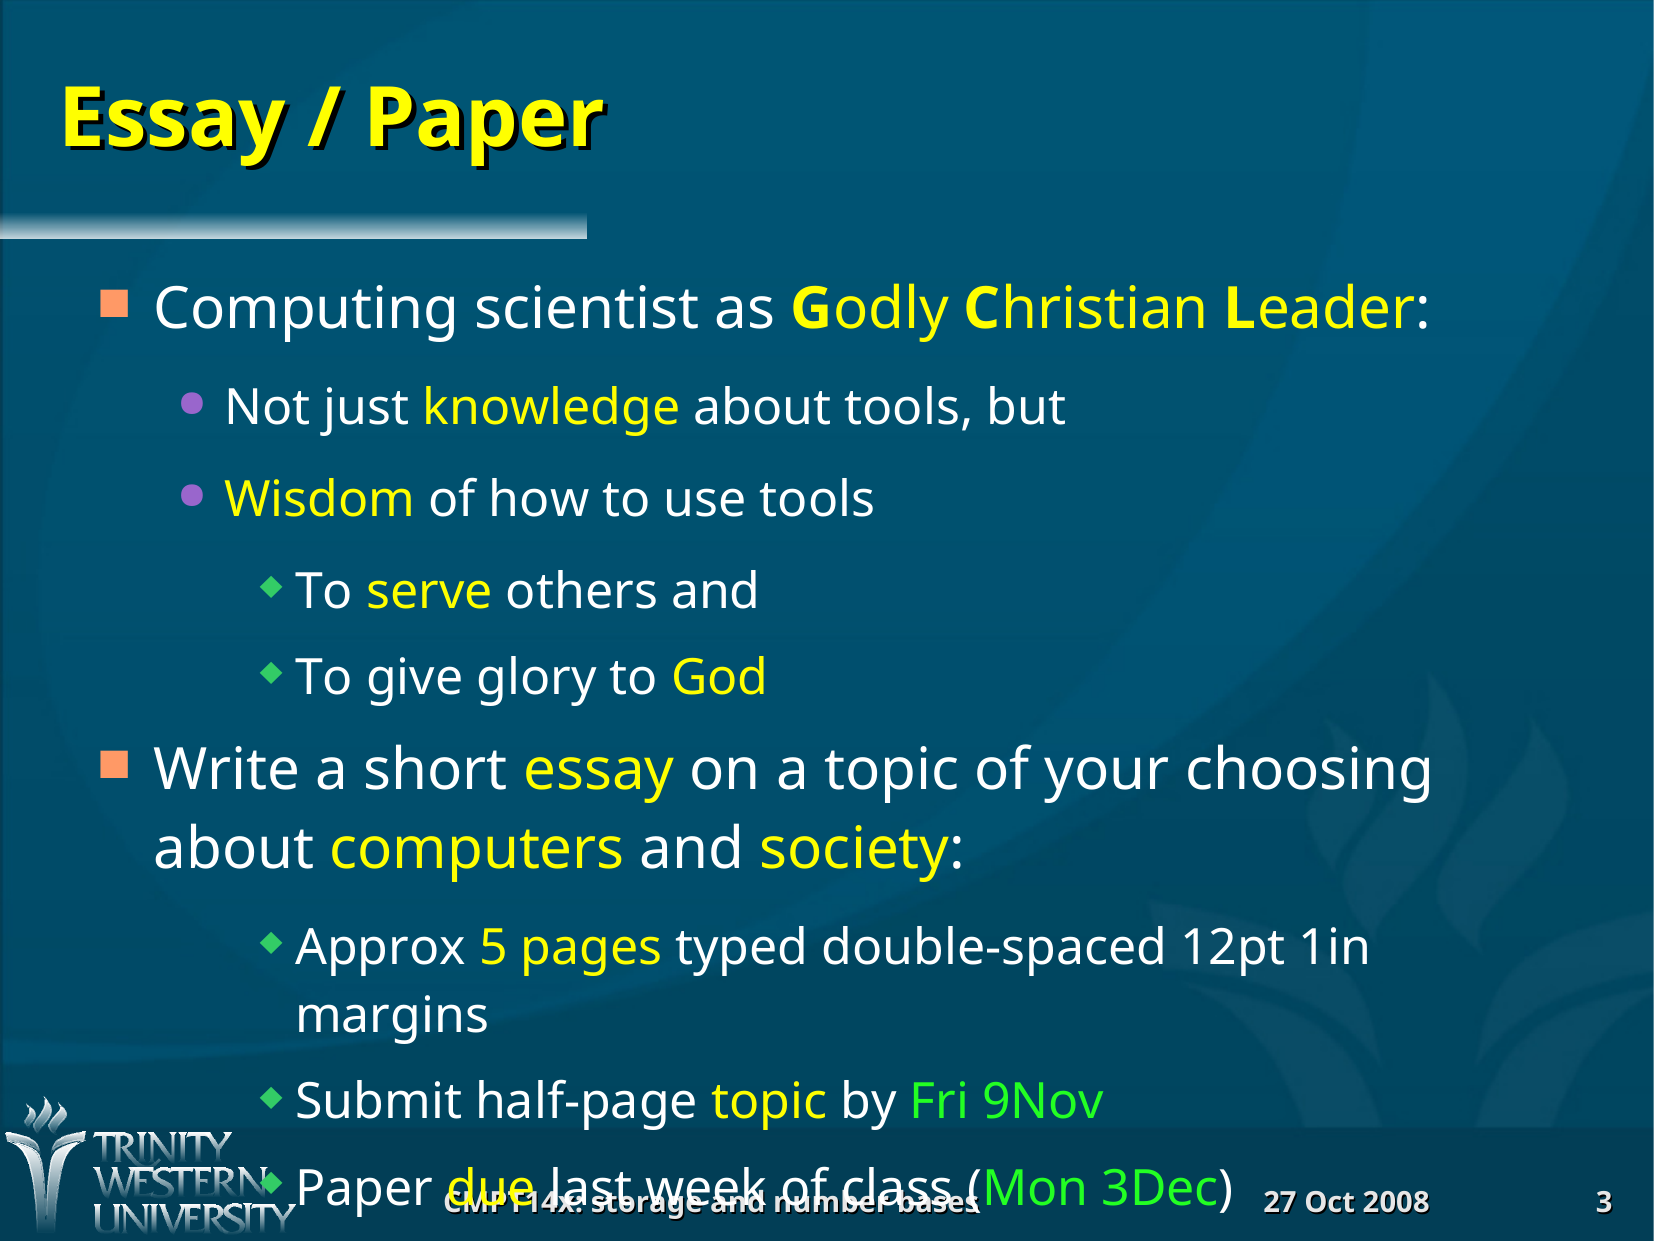

# Essay / Paper
Computing scientist as Godly Christian Leader:
Not just knowledge about tools, but
Wisdom of how to use tools
To serve others and
To give glory to God
Write a short essay on a topic of your choosing about computers and society:
Approx 5 pages typed double-spaced 12pt 1in margins
Submit half-page topic by Fri 9Nov
Paper due last week of class (Mon 3Dec)
Electronic submission (email, eCourses)
CMPT14x: storage and number bases
27 Oct 2008
3